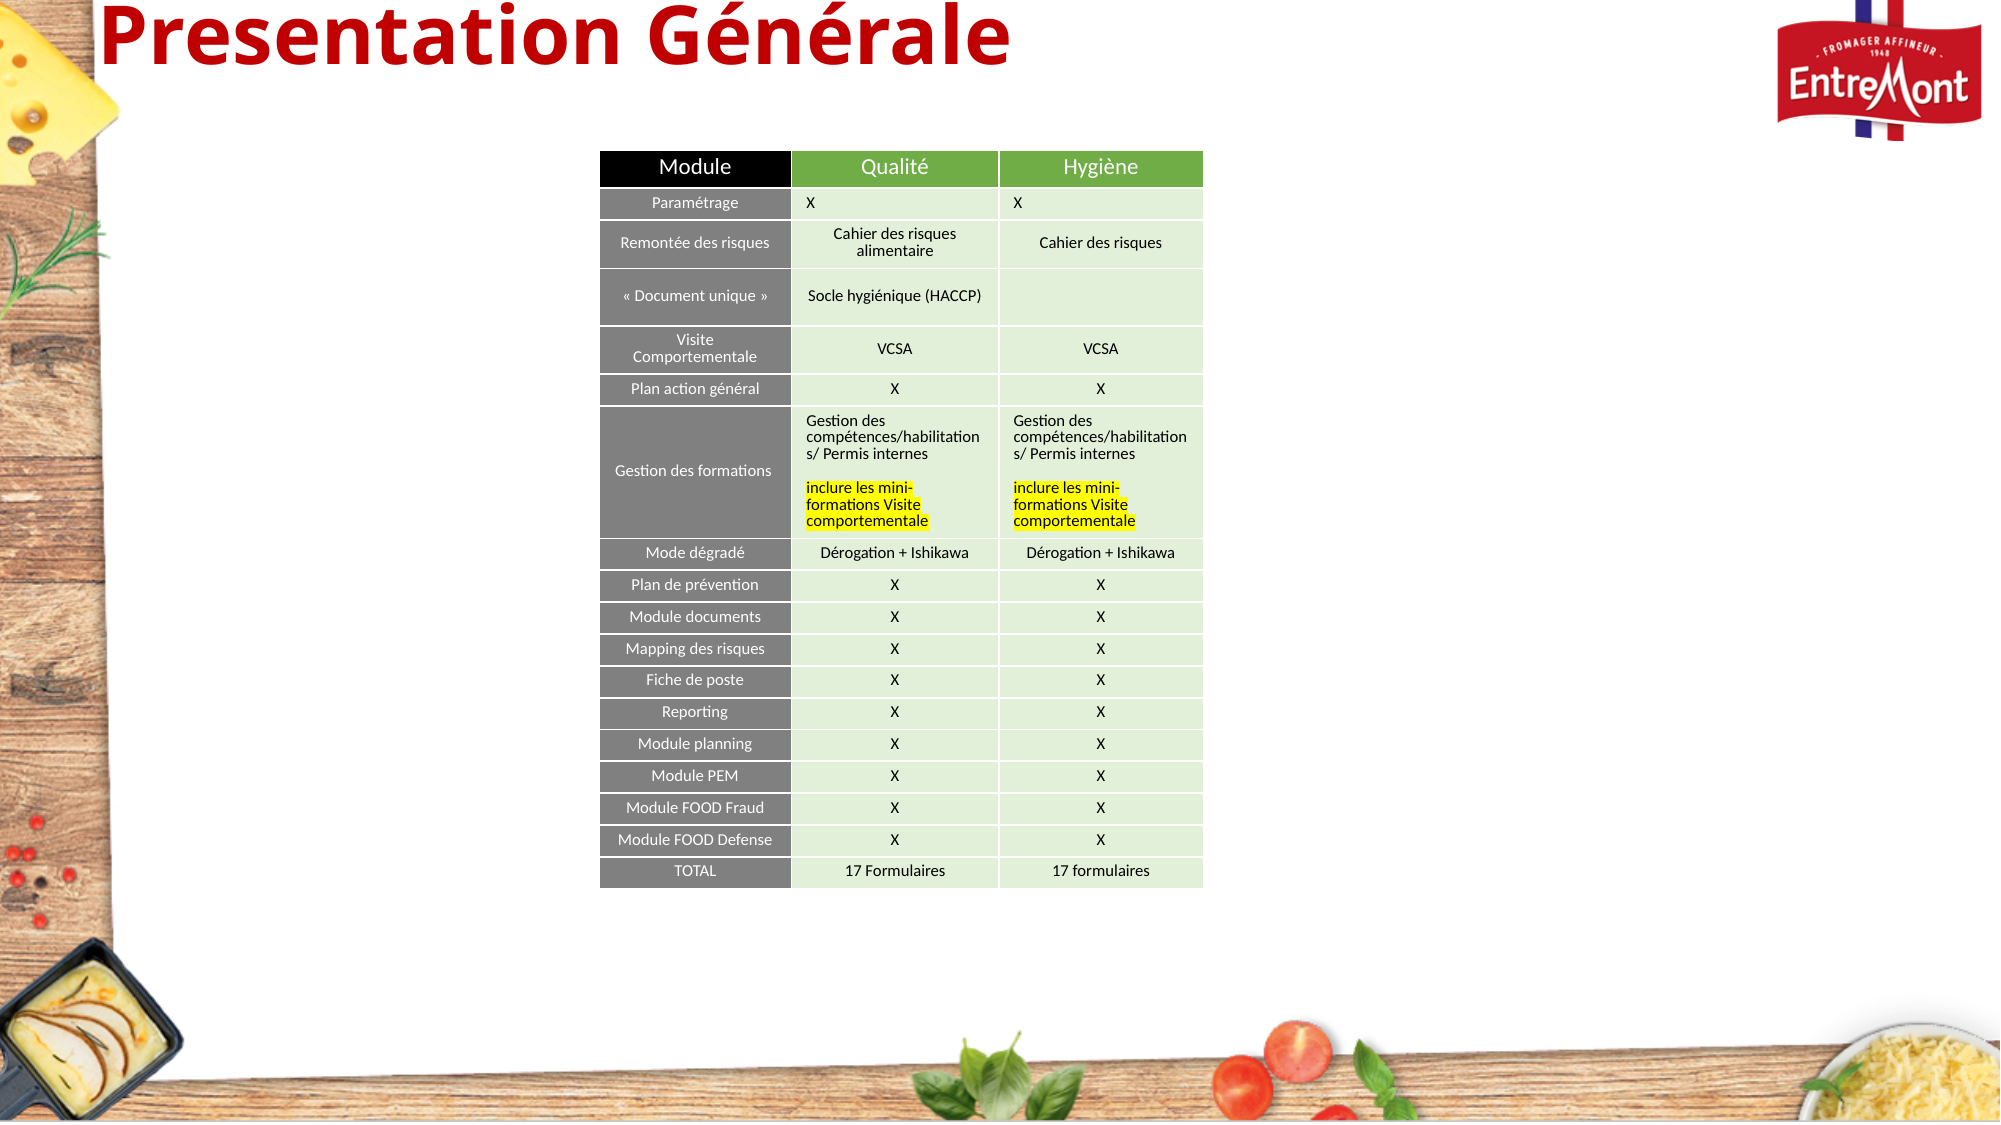

Presentation Générale
| Module | Qualité | Hygiène |
| --- | --- | --- |
| Paramétrage | X | X |
| Remontée des risques | Cahier des risques alimentaire | Cahier des risques |
| « Document unique » | Socle hygiénique (HACCP) | |
| Visite Comportementale | VCSA | VCSA |
| Plan action général | X | X |
| Gestion des formations | Gestion des compétences/habilitations/ Permis internes inclure les mini-formations Visite comportementale | Gestion des compétences/habilitations/ Permis internes inclure les mini-formations Visite comportementale |
| Mode dégradé | Dérogation + Ishikawa | Dérogation + Ishikawa |
| Plan de prévention | X | X |
| Module documents | X | X |
| Mapping des risques | X | X |
| Fiche de poste | X | X |
| Reporting | X | X |
| Module planning | X | X |
| Module PEM | X | X |
| Module FOOD Fraud | X | X |
| Module FOOD Defense | X | X |
| TOTAL | 17 Formulaires | 17 formulaires |